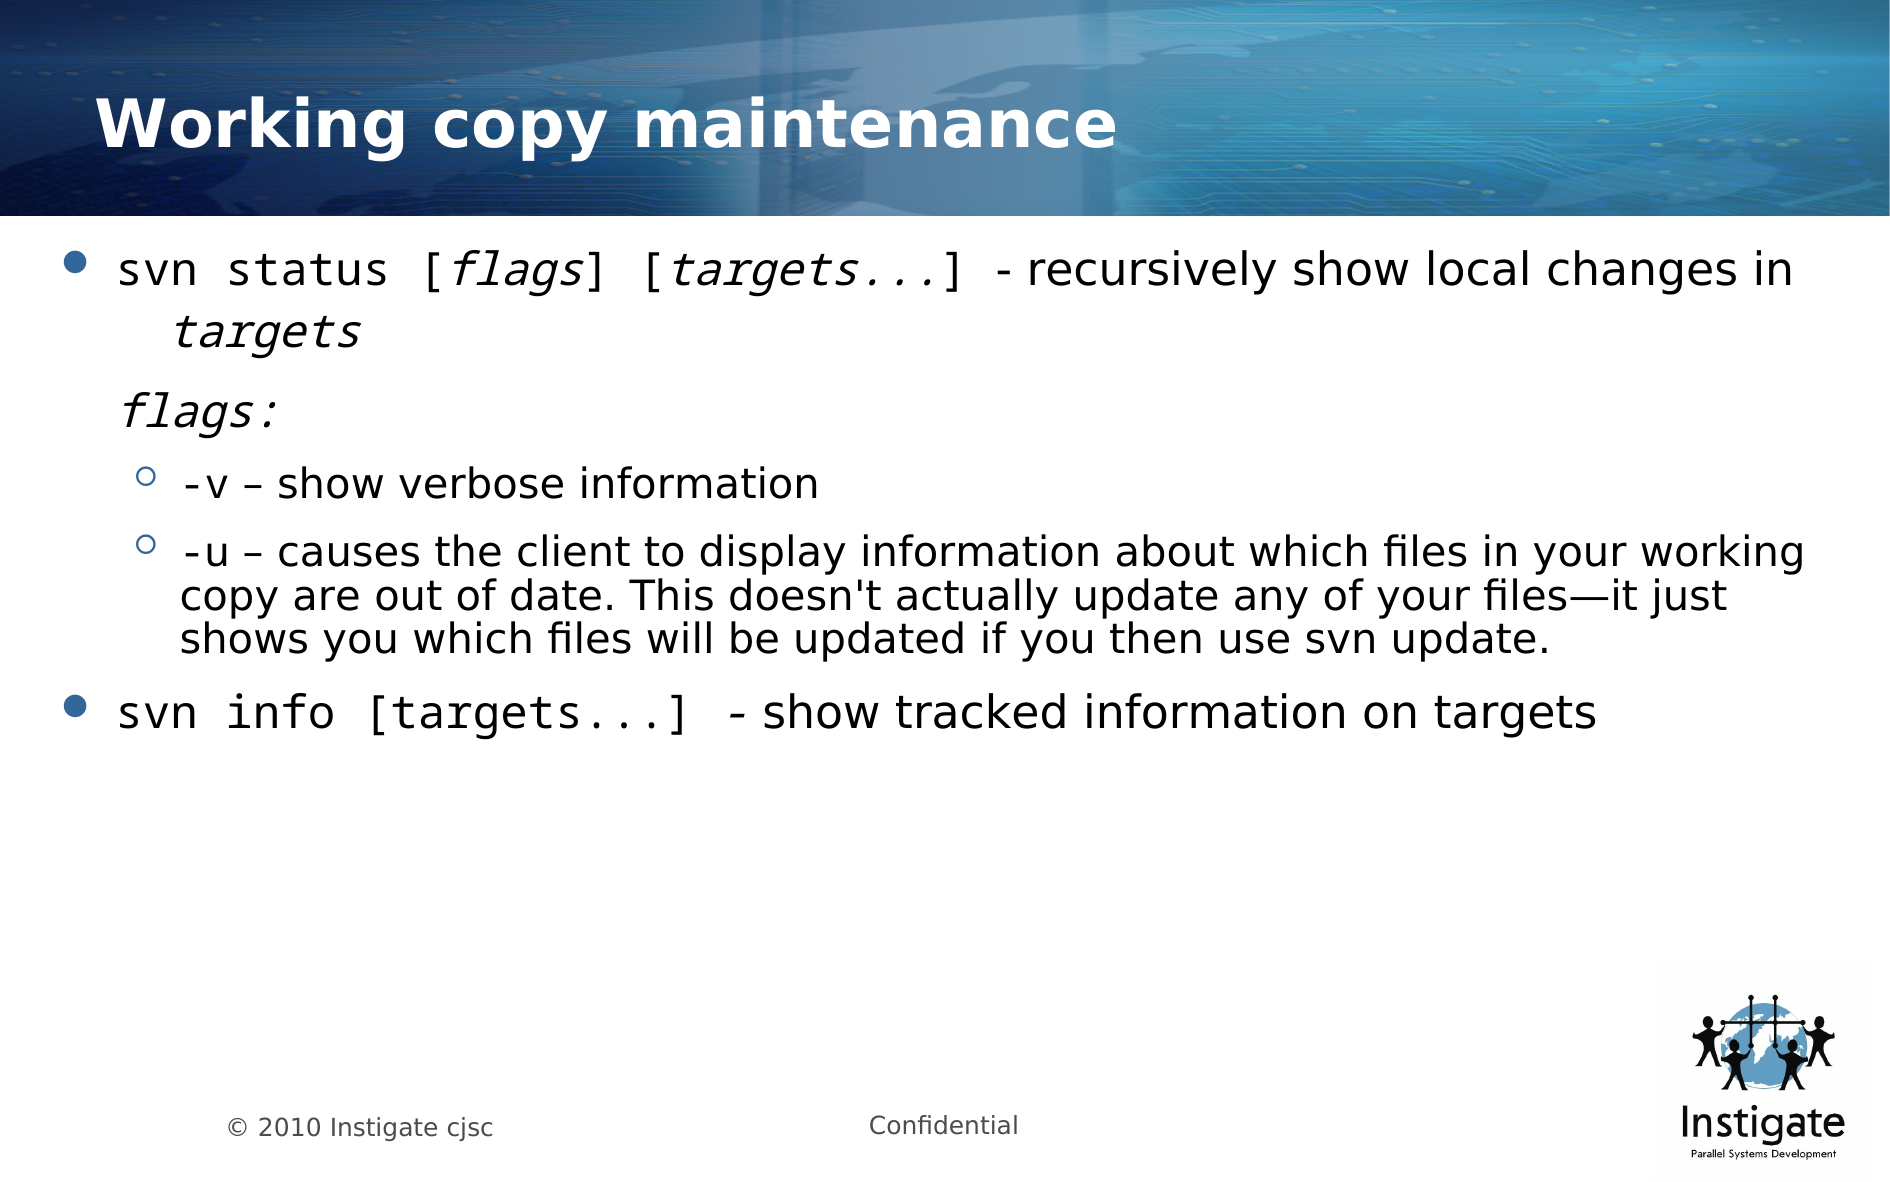

# Working copy maintenance
svn status [flags] [targets...] - recursively show local changes in targets
 flags:
-v – show verbose information
-u – causes the client to display information about which files in your working copy are out of date. This doesn't actually update any of your files—it just shows you which files will be updated if you then use svn update.
svn info [targets...] - show tracked information on targets